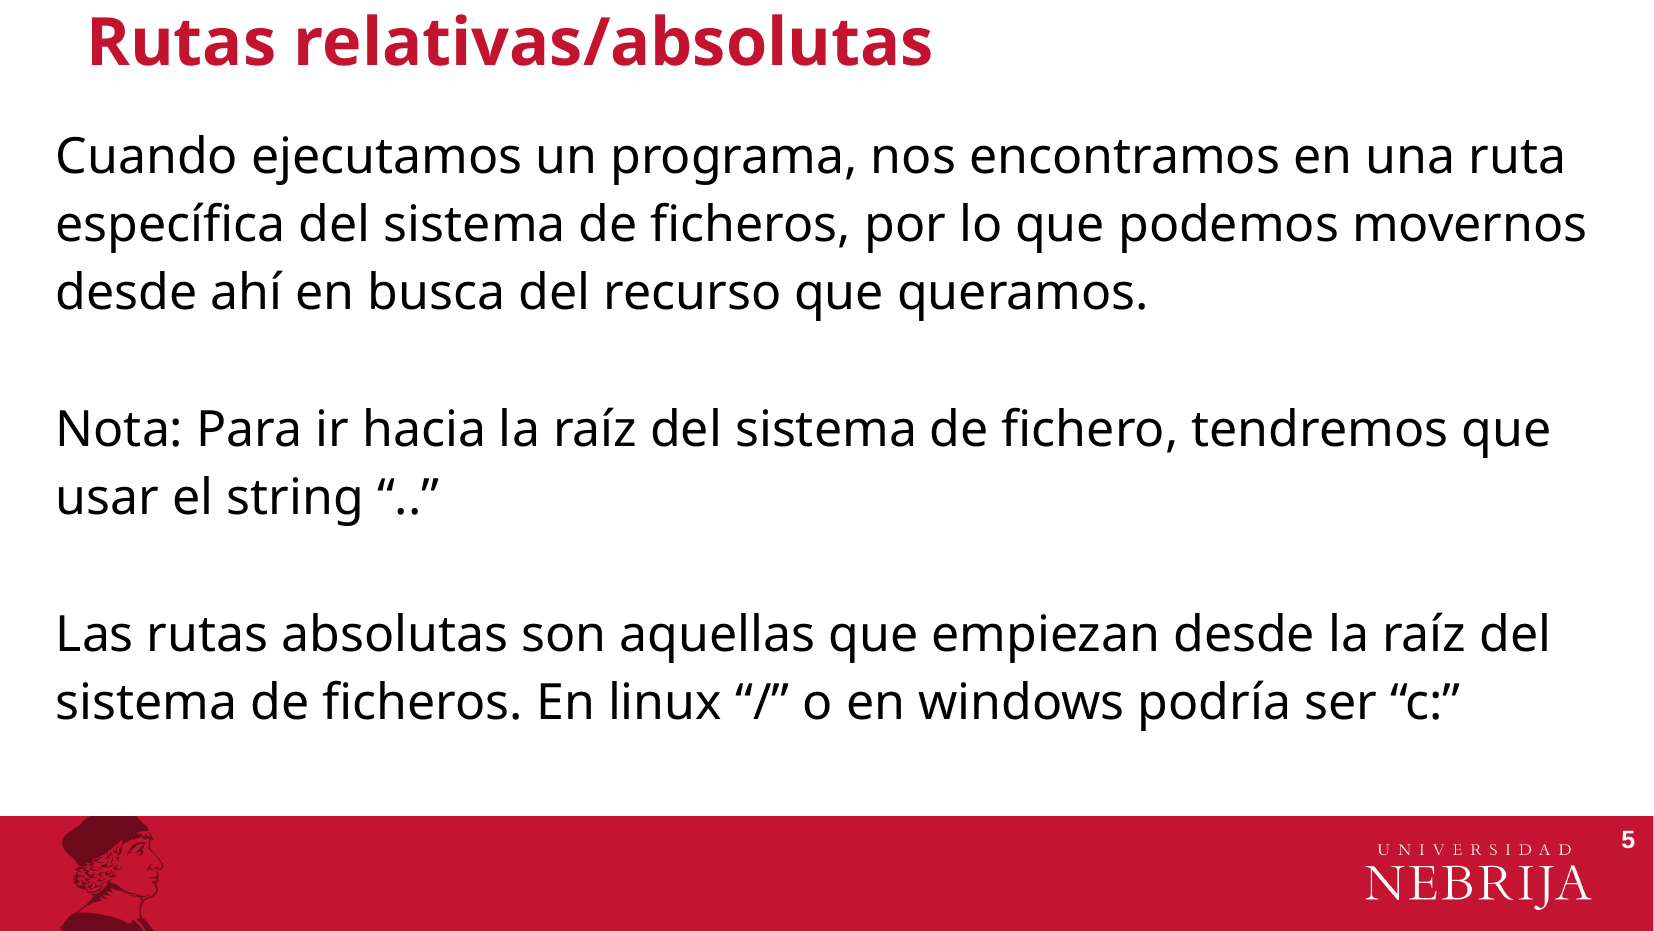

Rutas relativas/absolutas
Cuando ejecutamos un programa, nos encontramos en una ruta específica del sistema de ficheros, por lo que podemos movernos desde ahí en busca del recurso que queramos.
Nota: Para ir hacia la raíz del sistema de fichero, tendremos que usar el string “..”
Las rutas absolutas son aquellas que empiezan desde la raíz del sistema de ficheros. En linux “/” o en windows podría ser “c:”